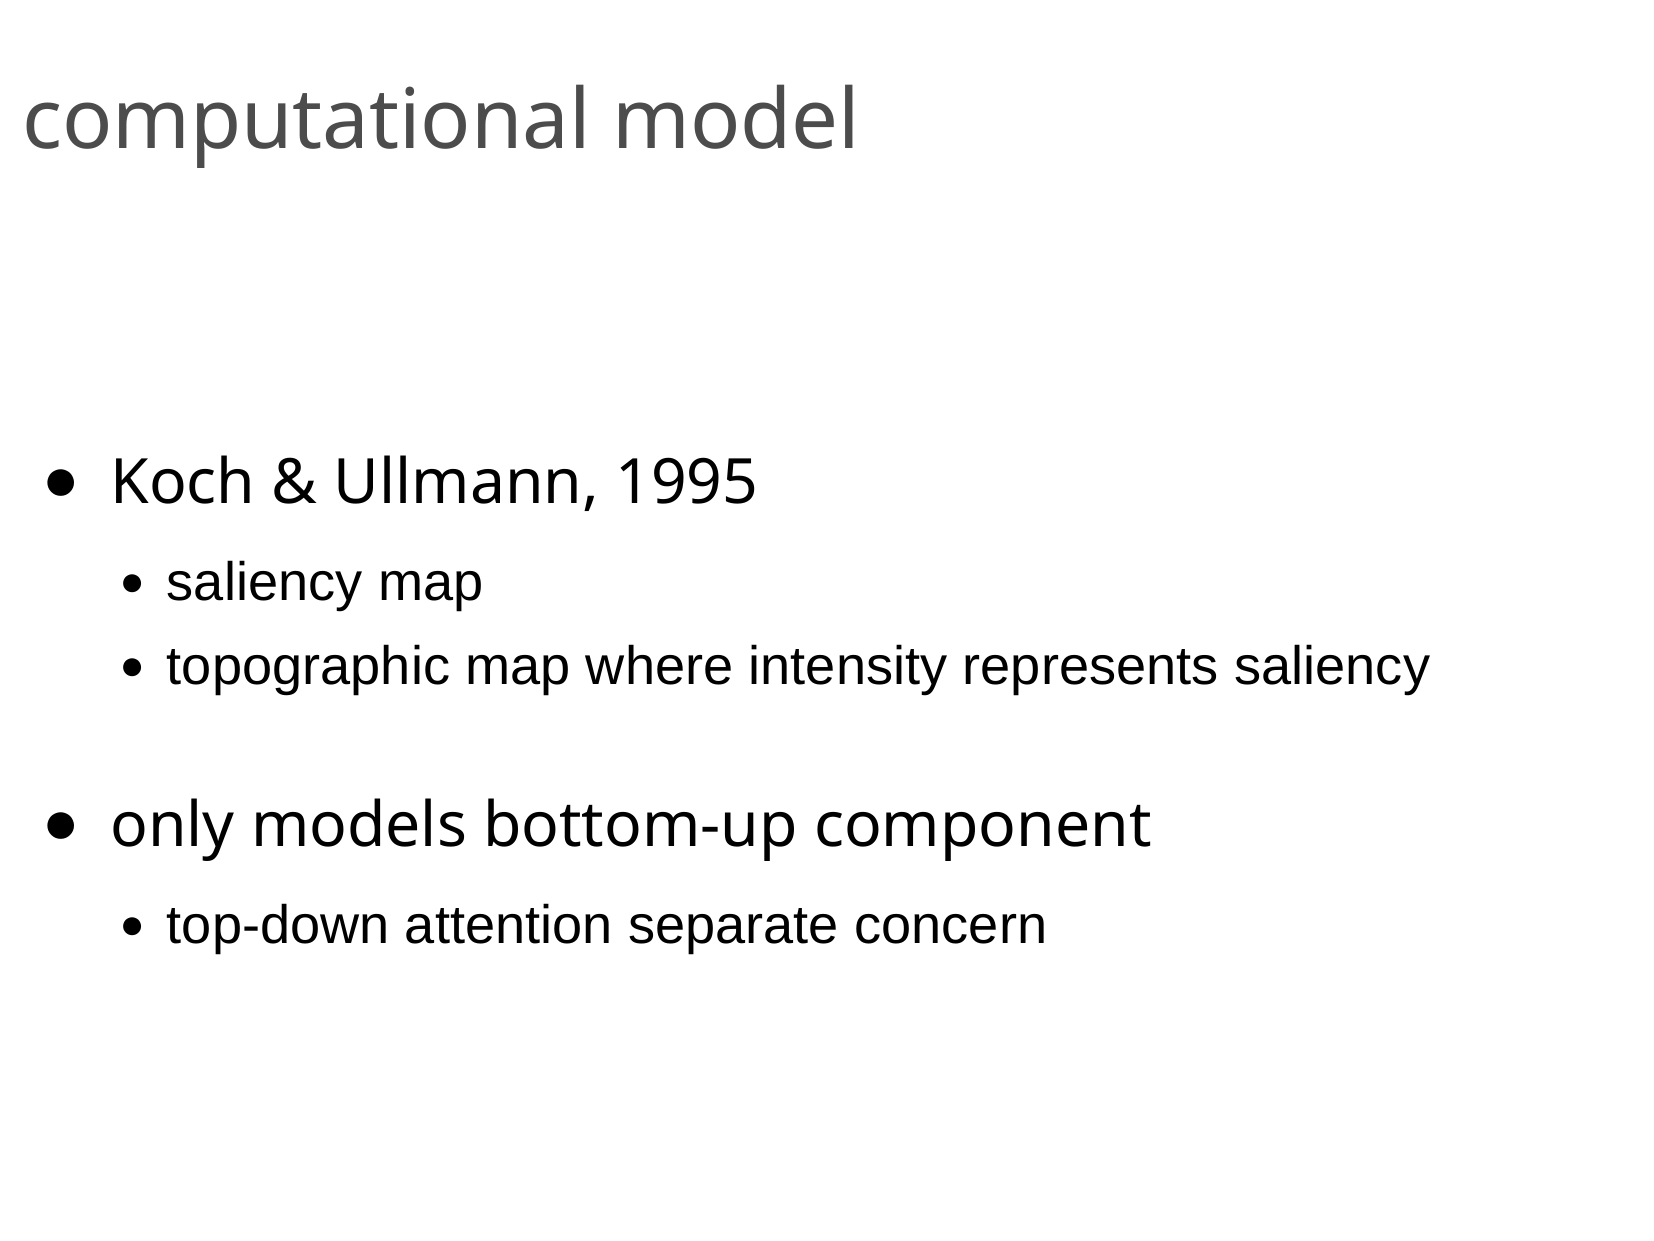

# computational model
Koch & Ullmann, 1995
saliency map
topographic map where intensity represents saliency
only models bottom-up component
top-down attention separate concern